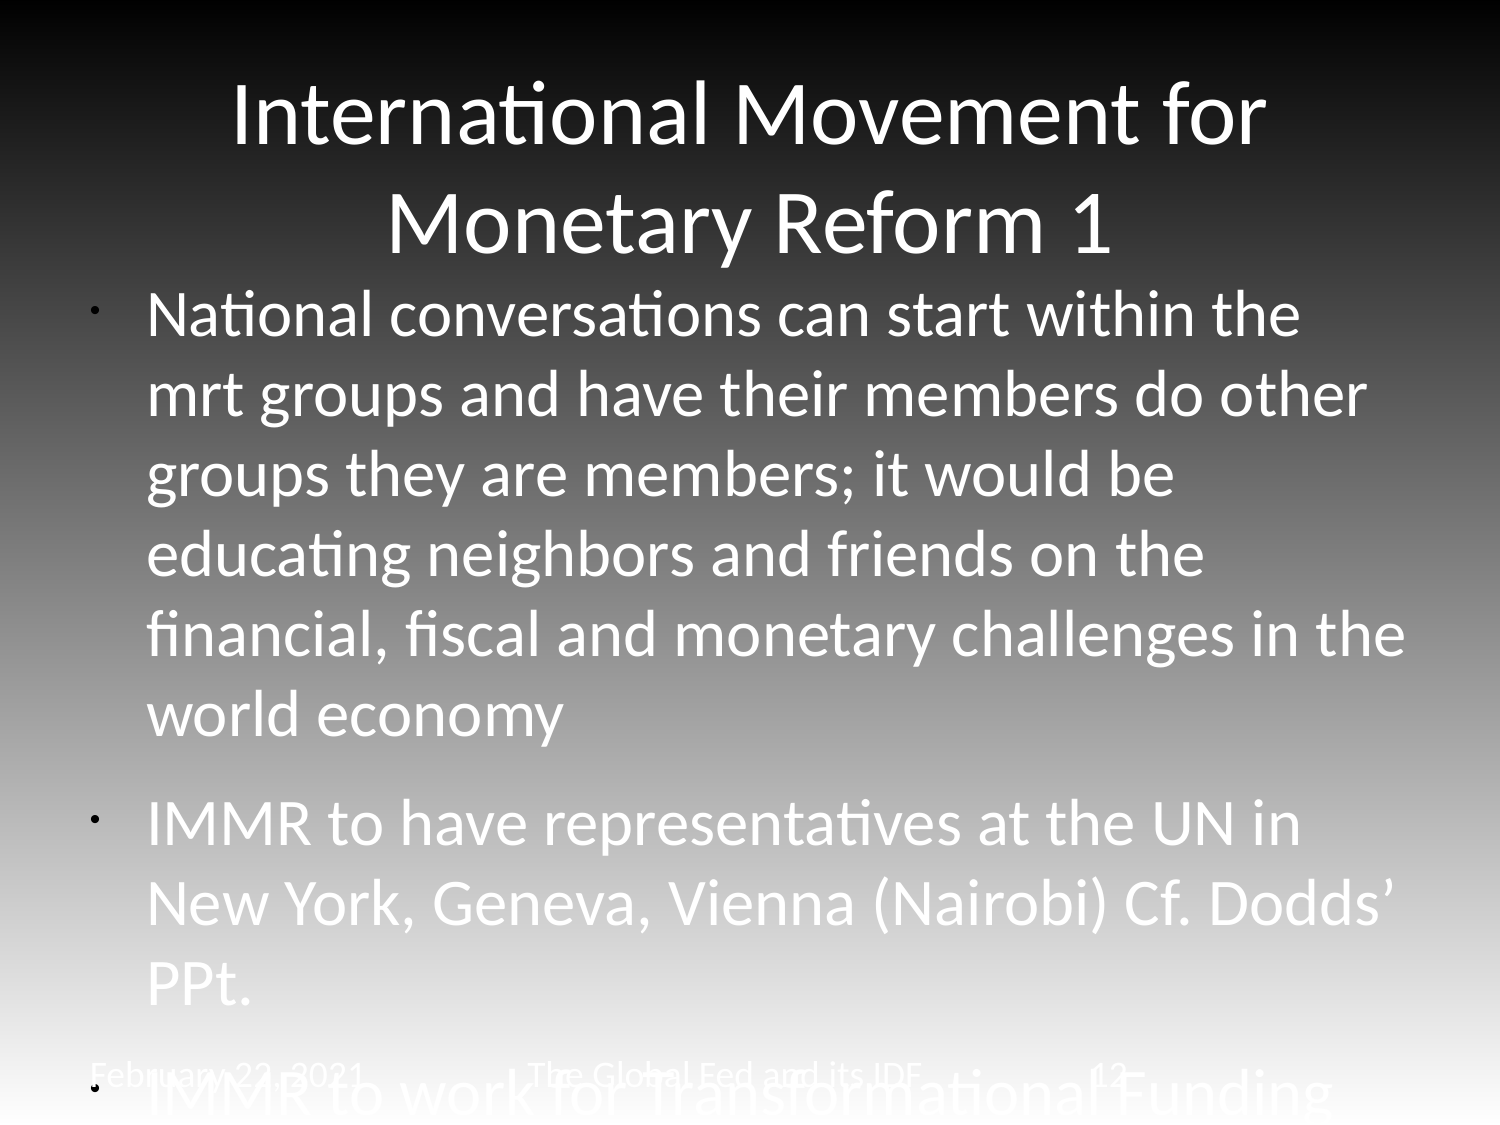

# International Movement for Monetary Reform 1
National conversations can start within the mrt groups and have their members do other groups they are members; it would be educating neighbors and friends on the financial, fiscal and monetary challenges in the world economy
IMMR to have representatives at the UN in New York, Geneva, Vienna (Nairobi) Cf. Dodds’ PPt.
IMMR to work for Transformational Funding for UN Climate Agenda and Glasgow conference
February 22, 2021
The Global Fed and its IDF